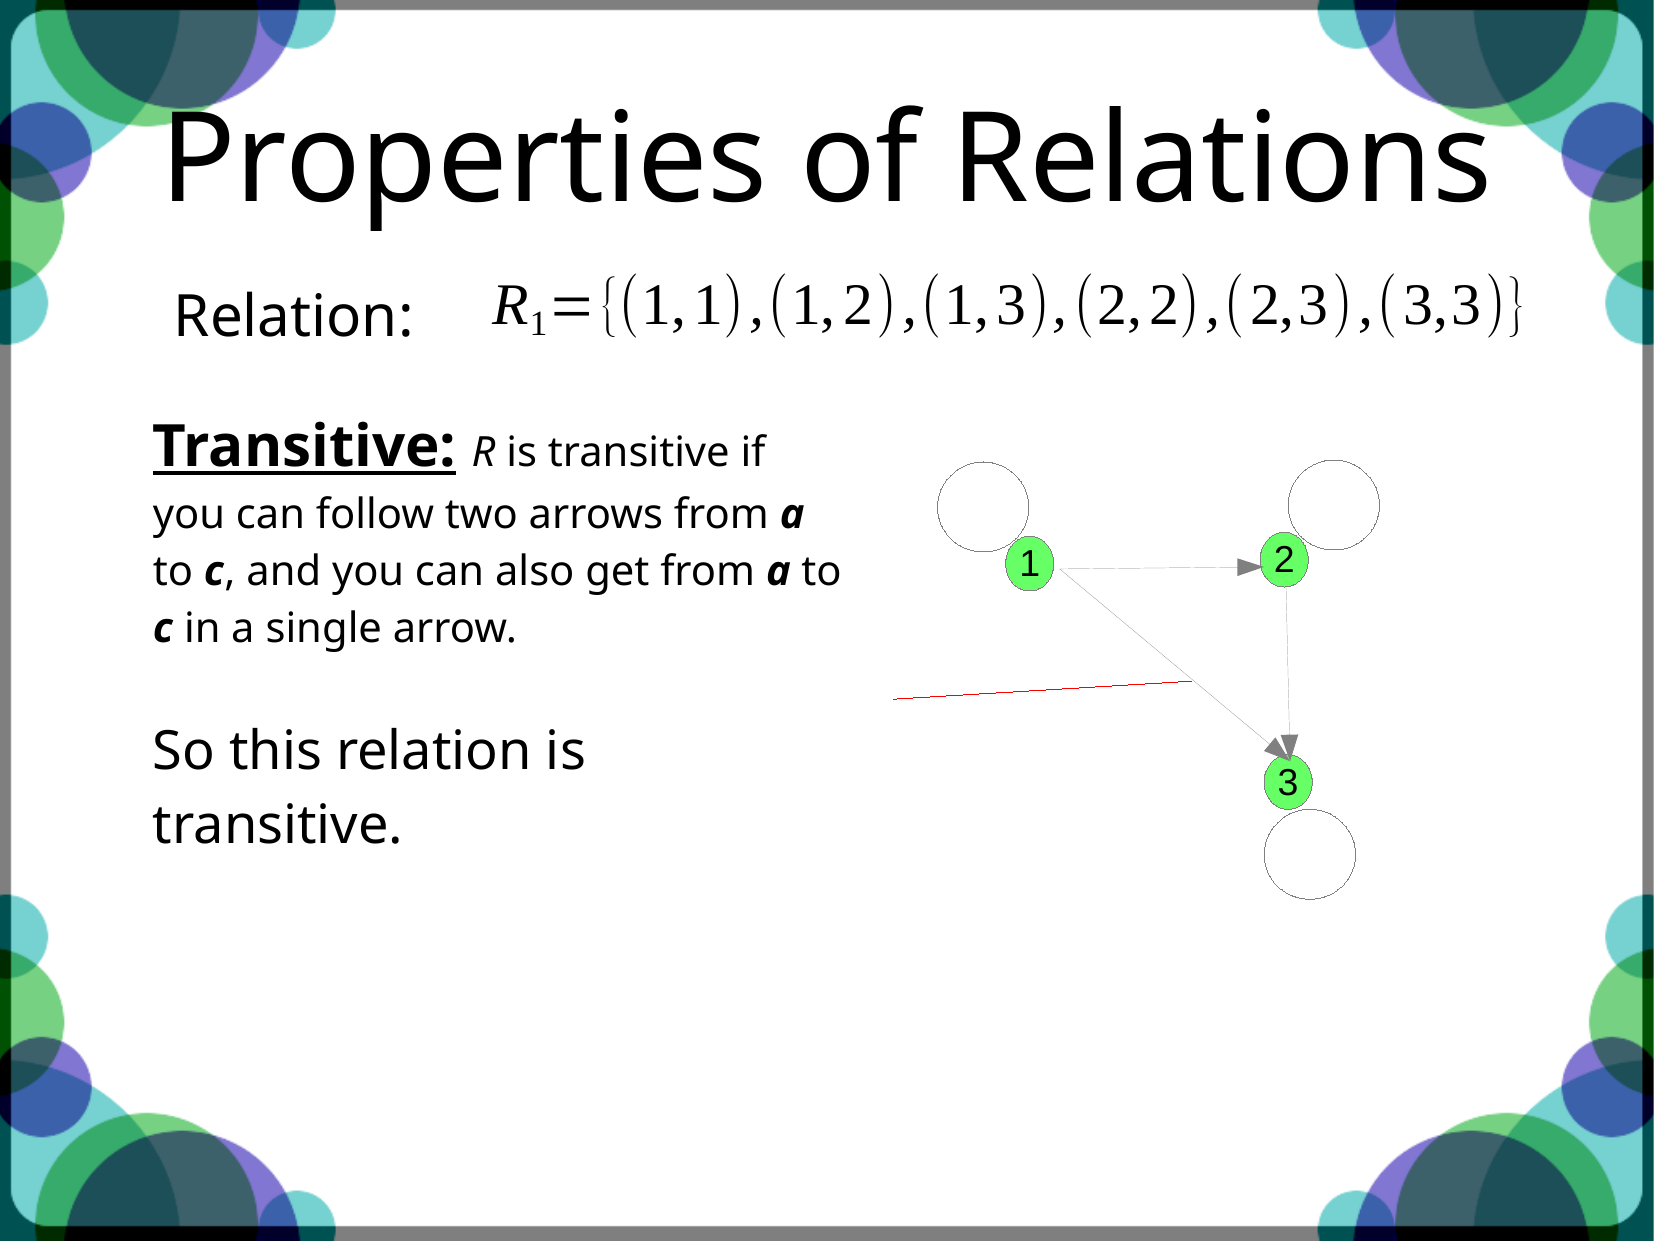

# Properties of Relations
Relation:
Transitive: R is transitive if you can follow two arrows from a to c, and you can also get from a to c in a single arrow.
So this relation is transitive.
2
1
3